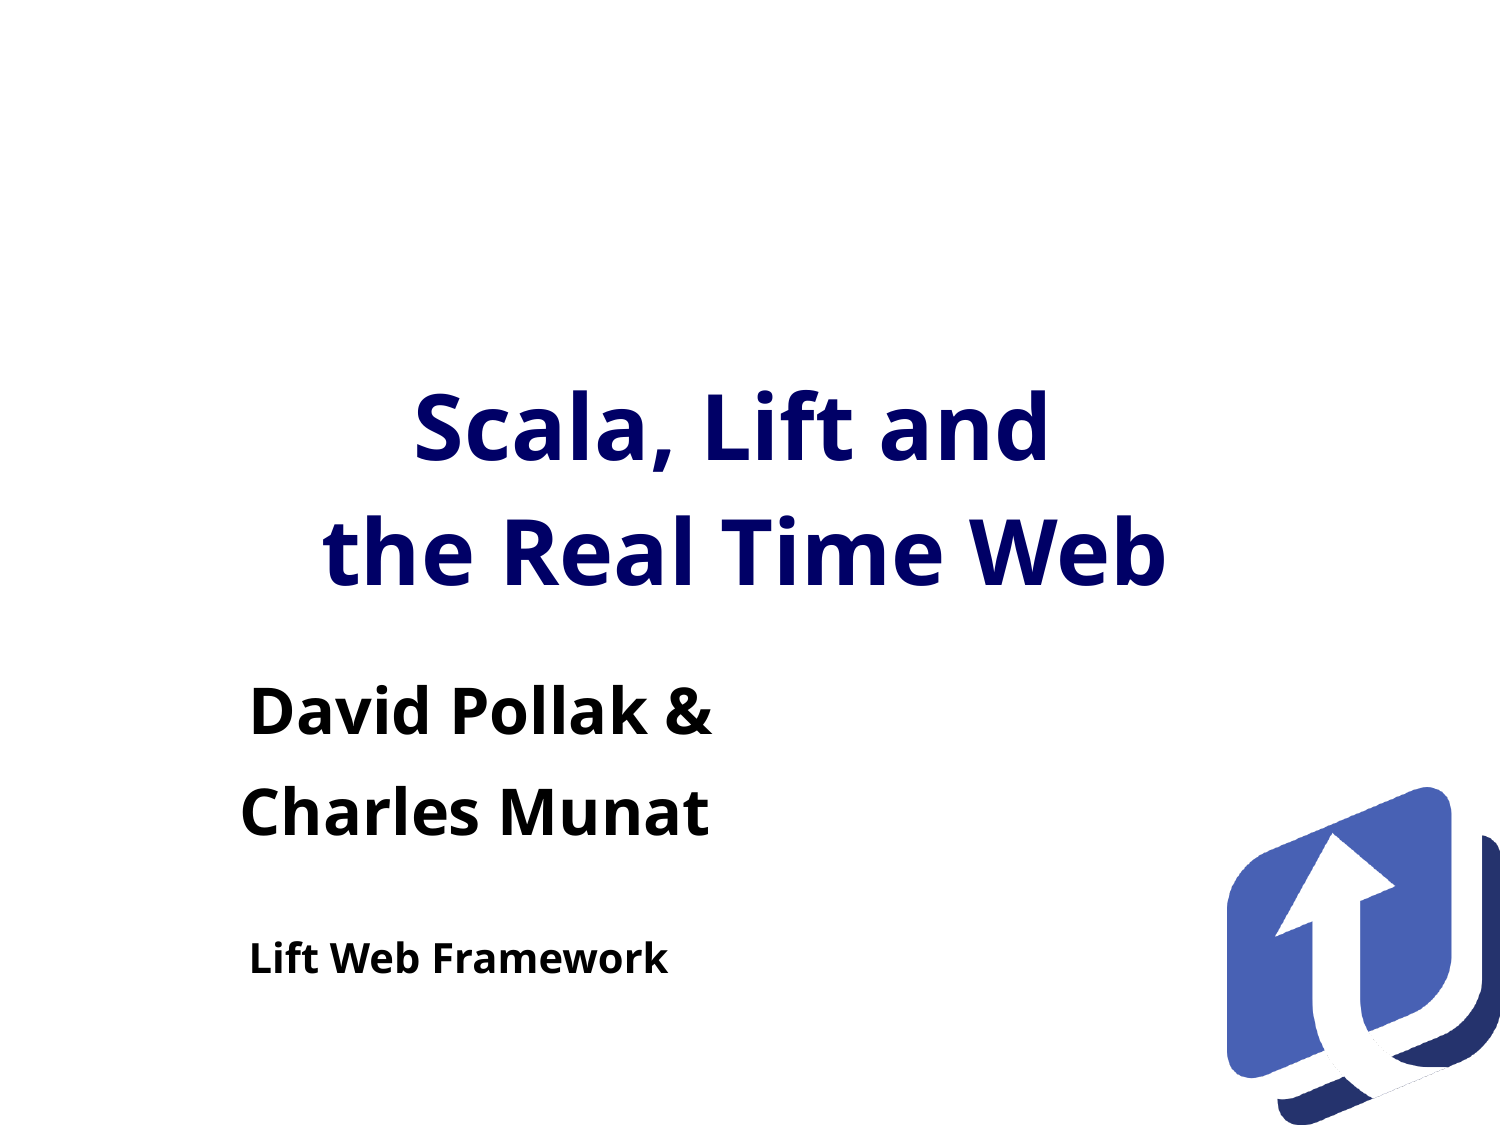

# Scala, Lift and the Real Time Web
David Pollak &
Charles Munat
Lift Web Framework